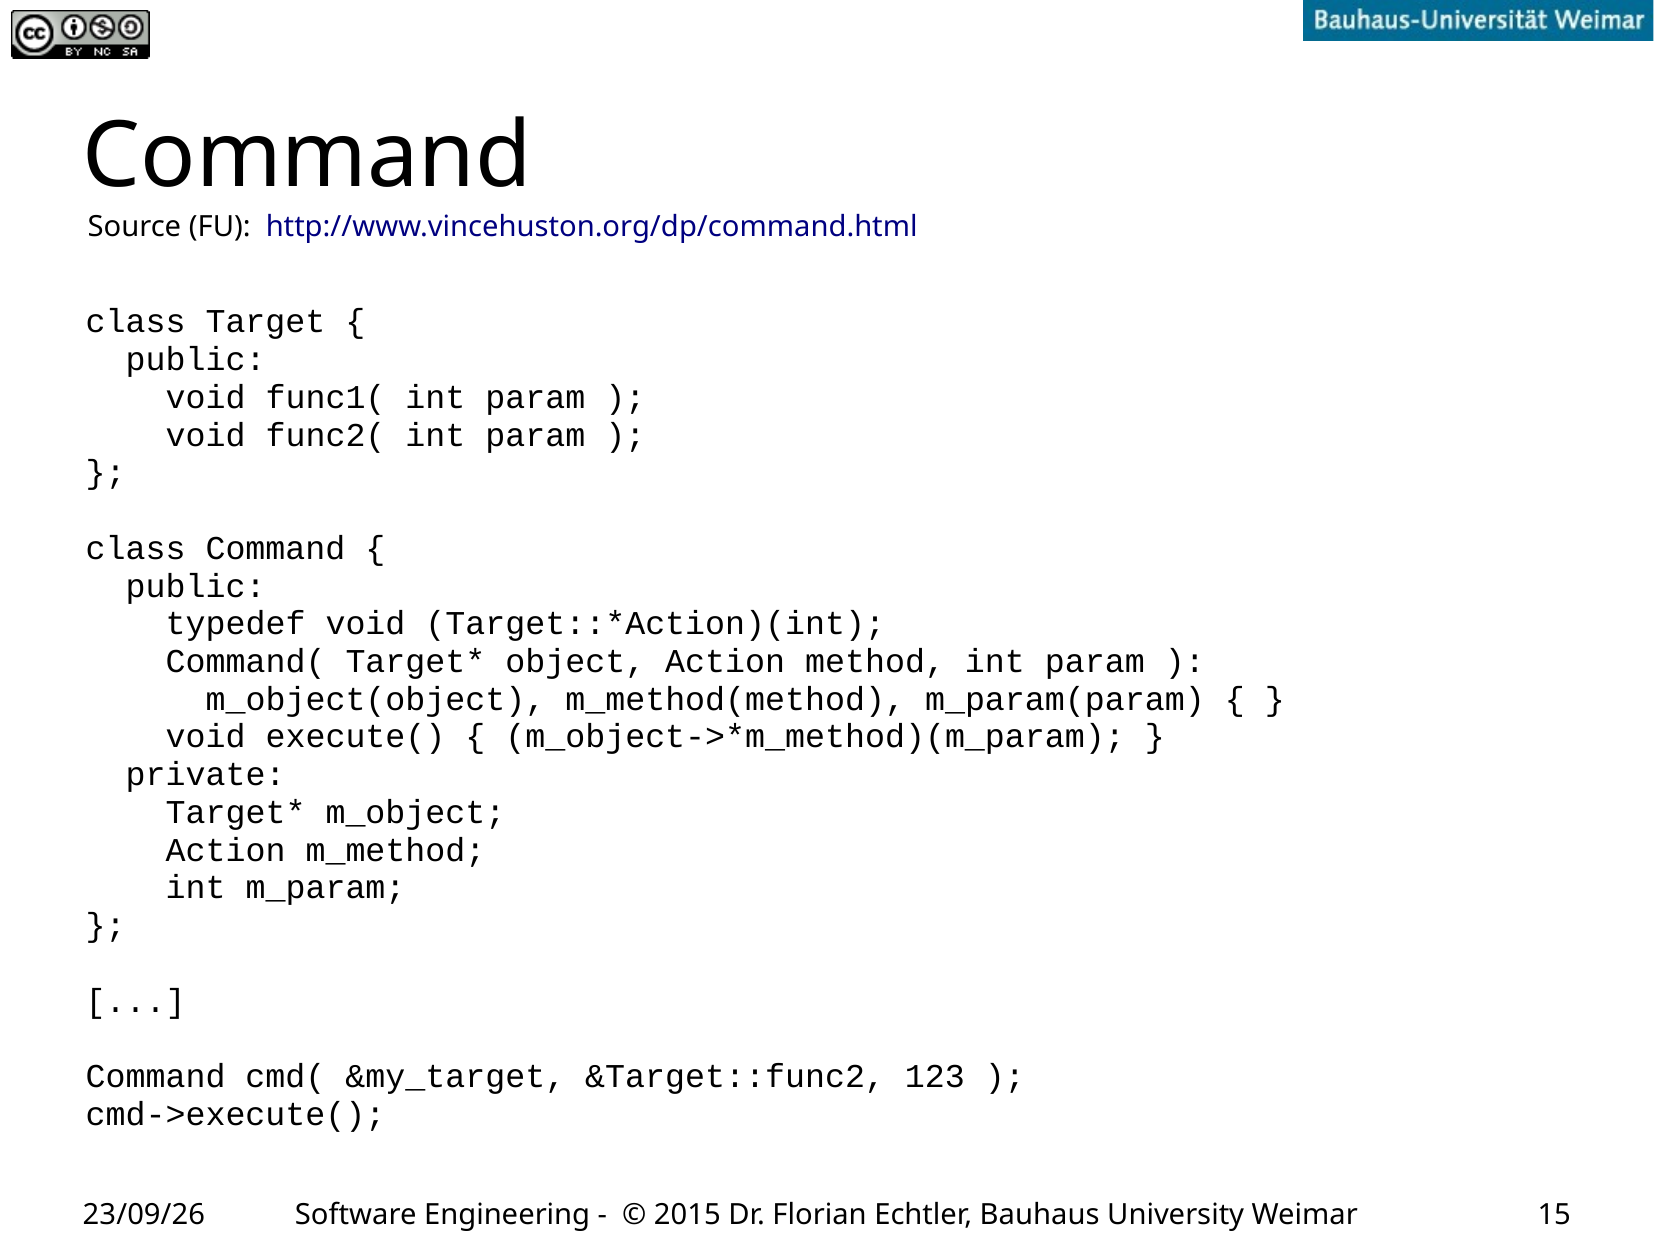

# Command
Source (FU): http://www.vincehuston.org/dp/command.html
class Target {
 public:
 void func1( int param );
 void func2( int param );
};
class Command {
 public:
 typedef void (Target::*Action)(int);
 Command( Target* object, Action method, int param ):
 m_object(object), m_method(method), m_param(param) { }
 void execute() { (m_object->*m_method)(m_param); }
 private:
 Target* m_object;
 Action m_method;
 int m_param;
};
[...]
Command cmd( &my_target, &Target::func2, 123 );
cmd->execute();
Software Engineering - © 2015 Dr. Florian Echtler, Bauhaus University Weimar
15